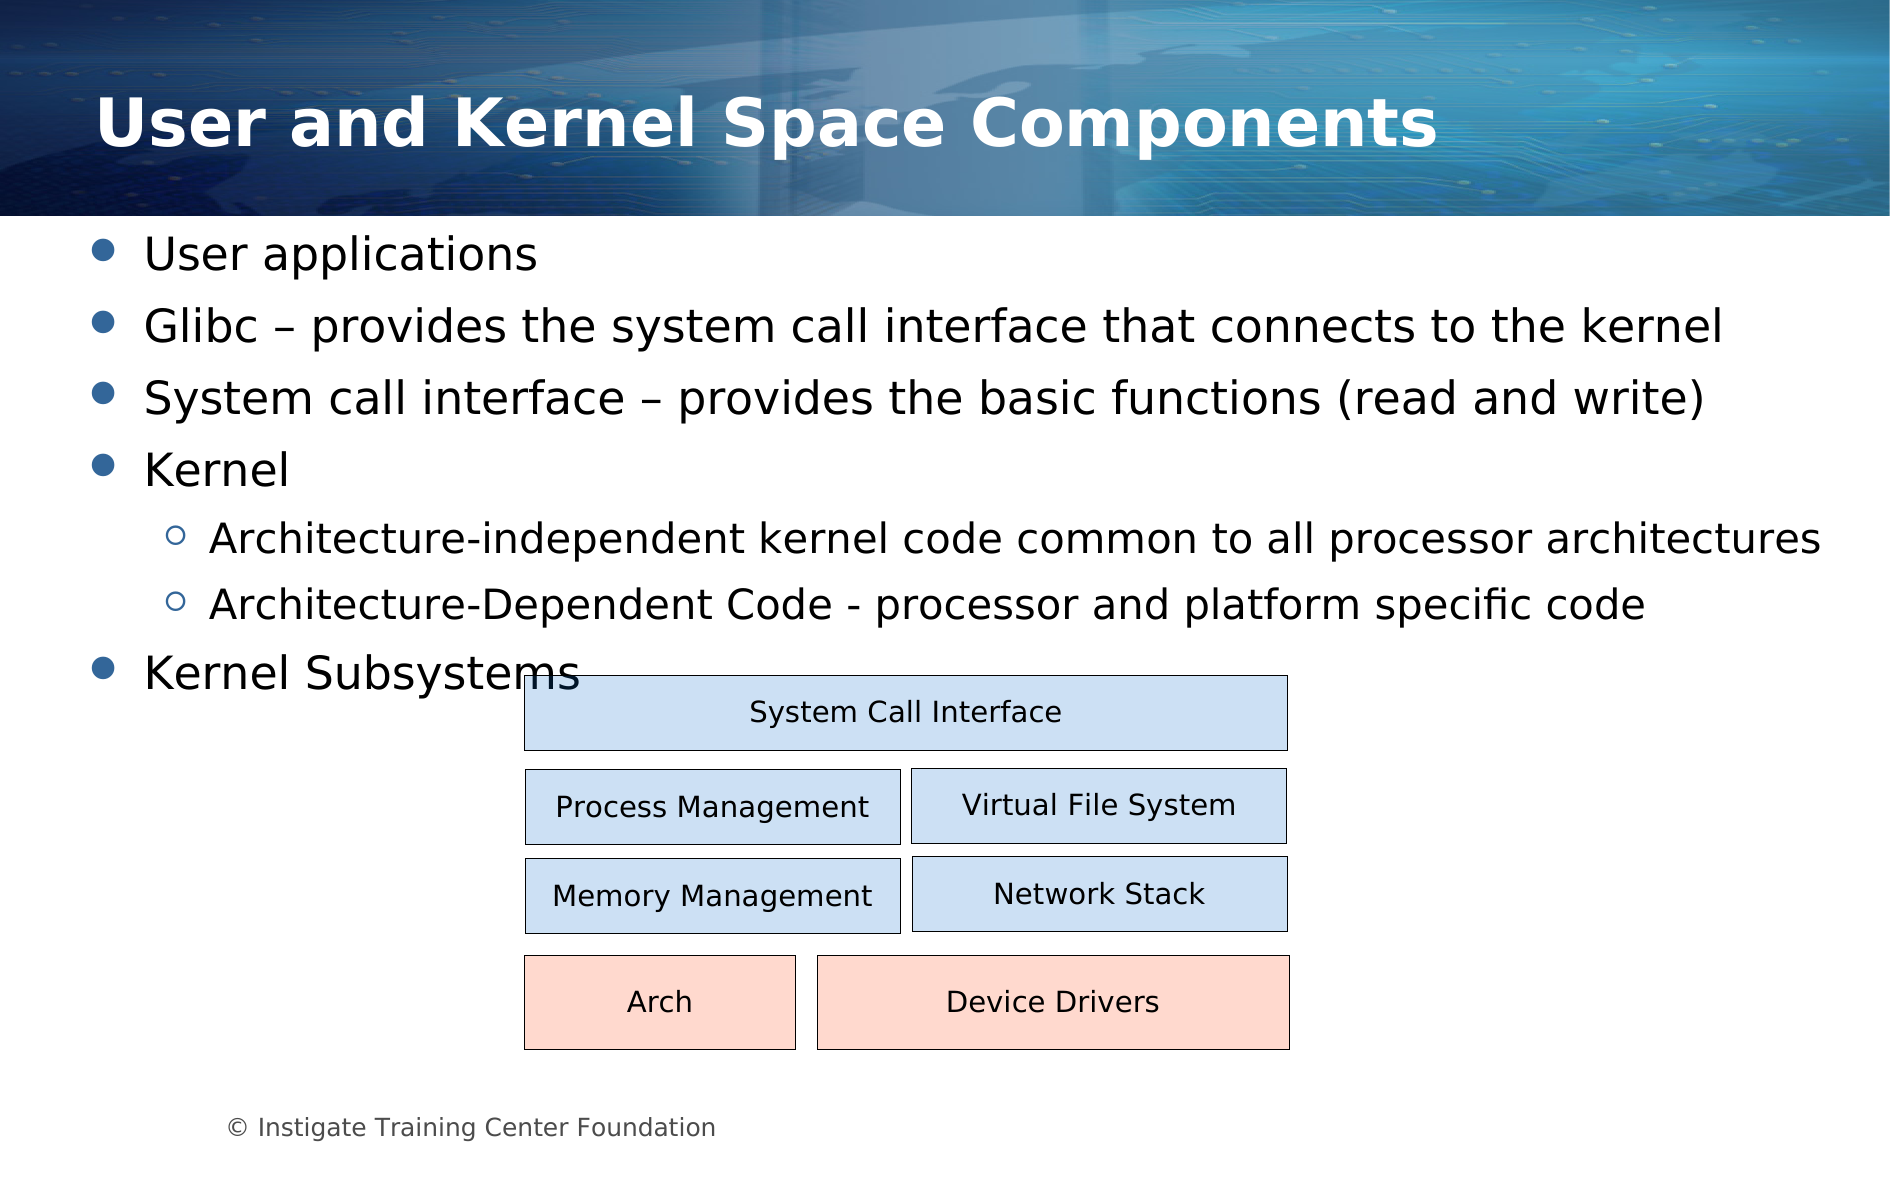

# User and Kernel Space Components
User applications
Glibc – provides the system call interface that connects to the kernel
System call interface – provides the basic functions (read and write)
Kernel
Architecture-independent kernel code common to all processor architectures
Architecture-Dependent Code - processor and platform specific code
Kernel Subsystems
System Call Interface
Virtual File System
Process Management
Network Stack
Memory Management
Arch
Device Drivers